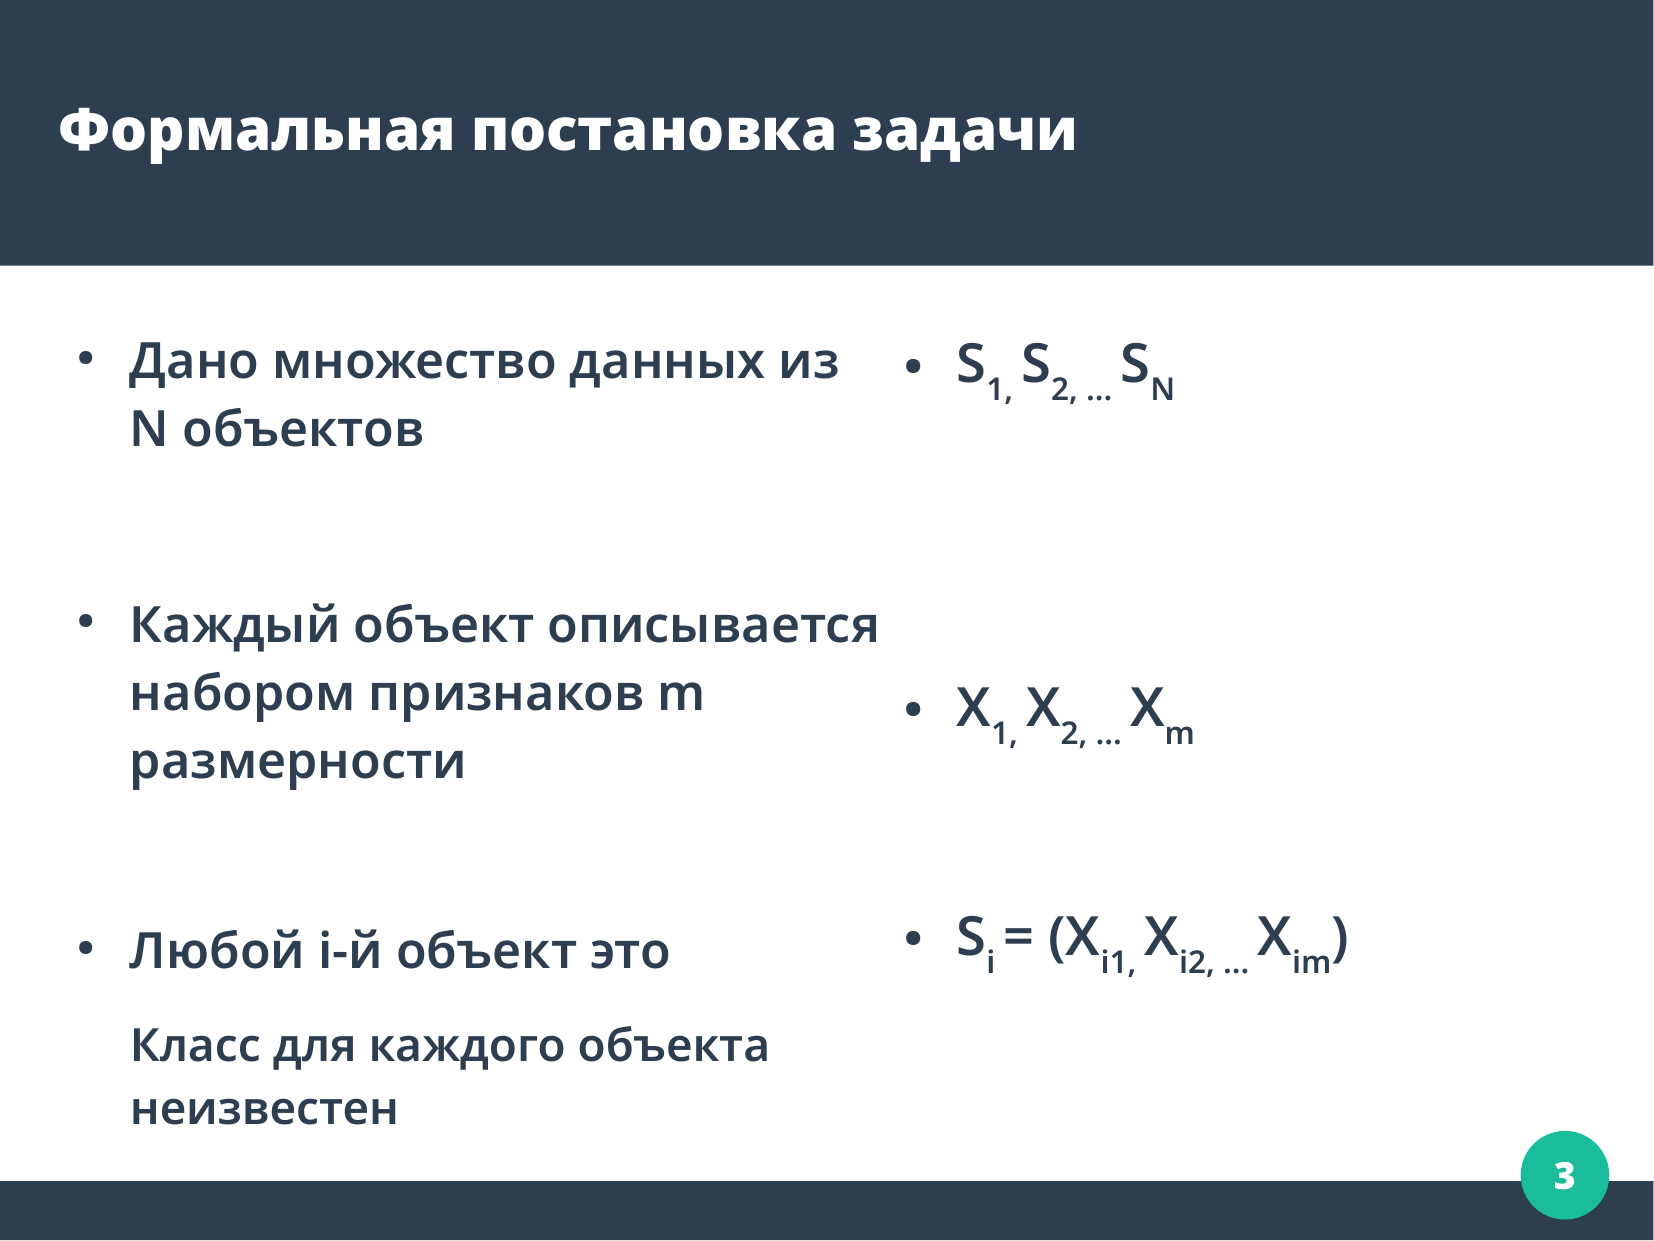

# Формальная постановка задачи
Дано множество данных из N объектов
Каждый объект описывается набором признаков m размерности
Любой i-й объект это
Класс для каждого объекта неизвестен
S1, S2, ... SN
X1, X2, ... Xm
Si = (Xi1, Xi2, ... Xim)
3